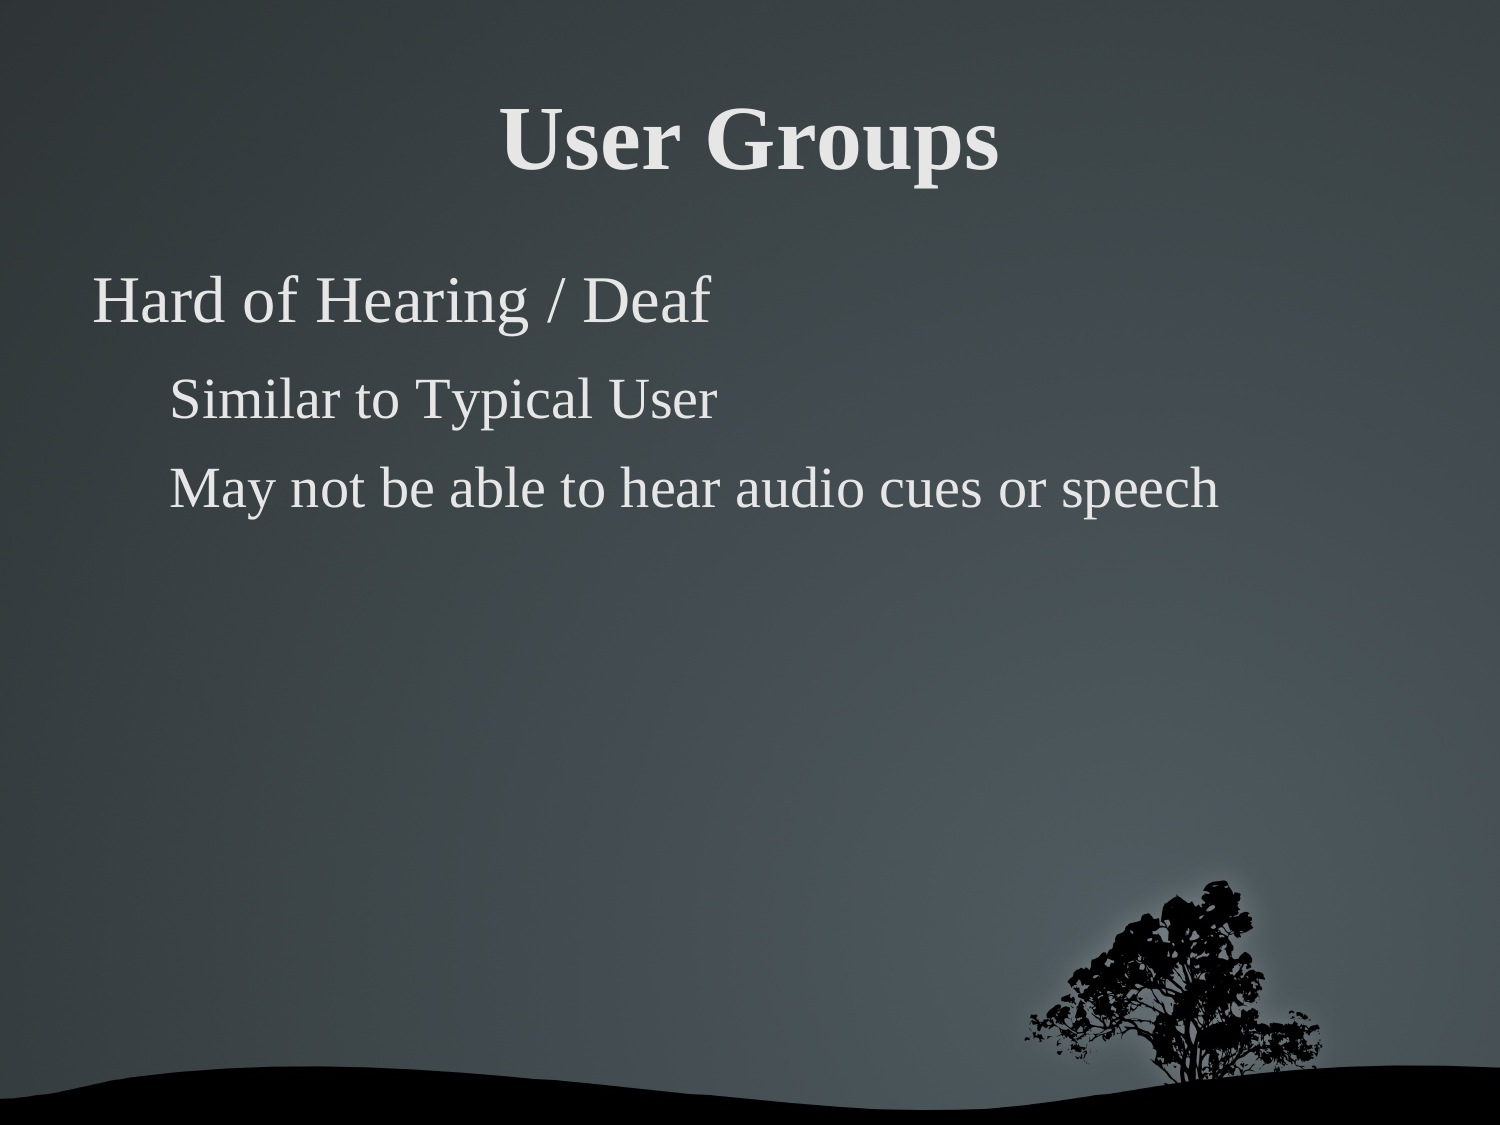

# User Groups
Hard of Hearing / Deaf
Similar to Typical User
May not be able to hear audio cues or speech